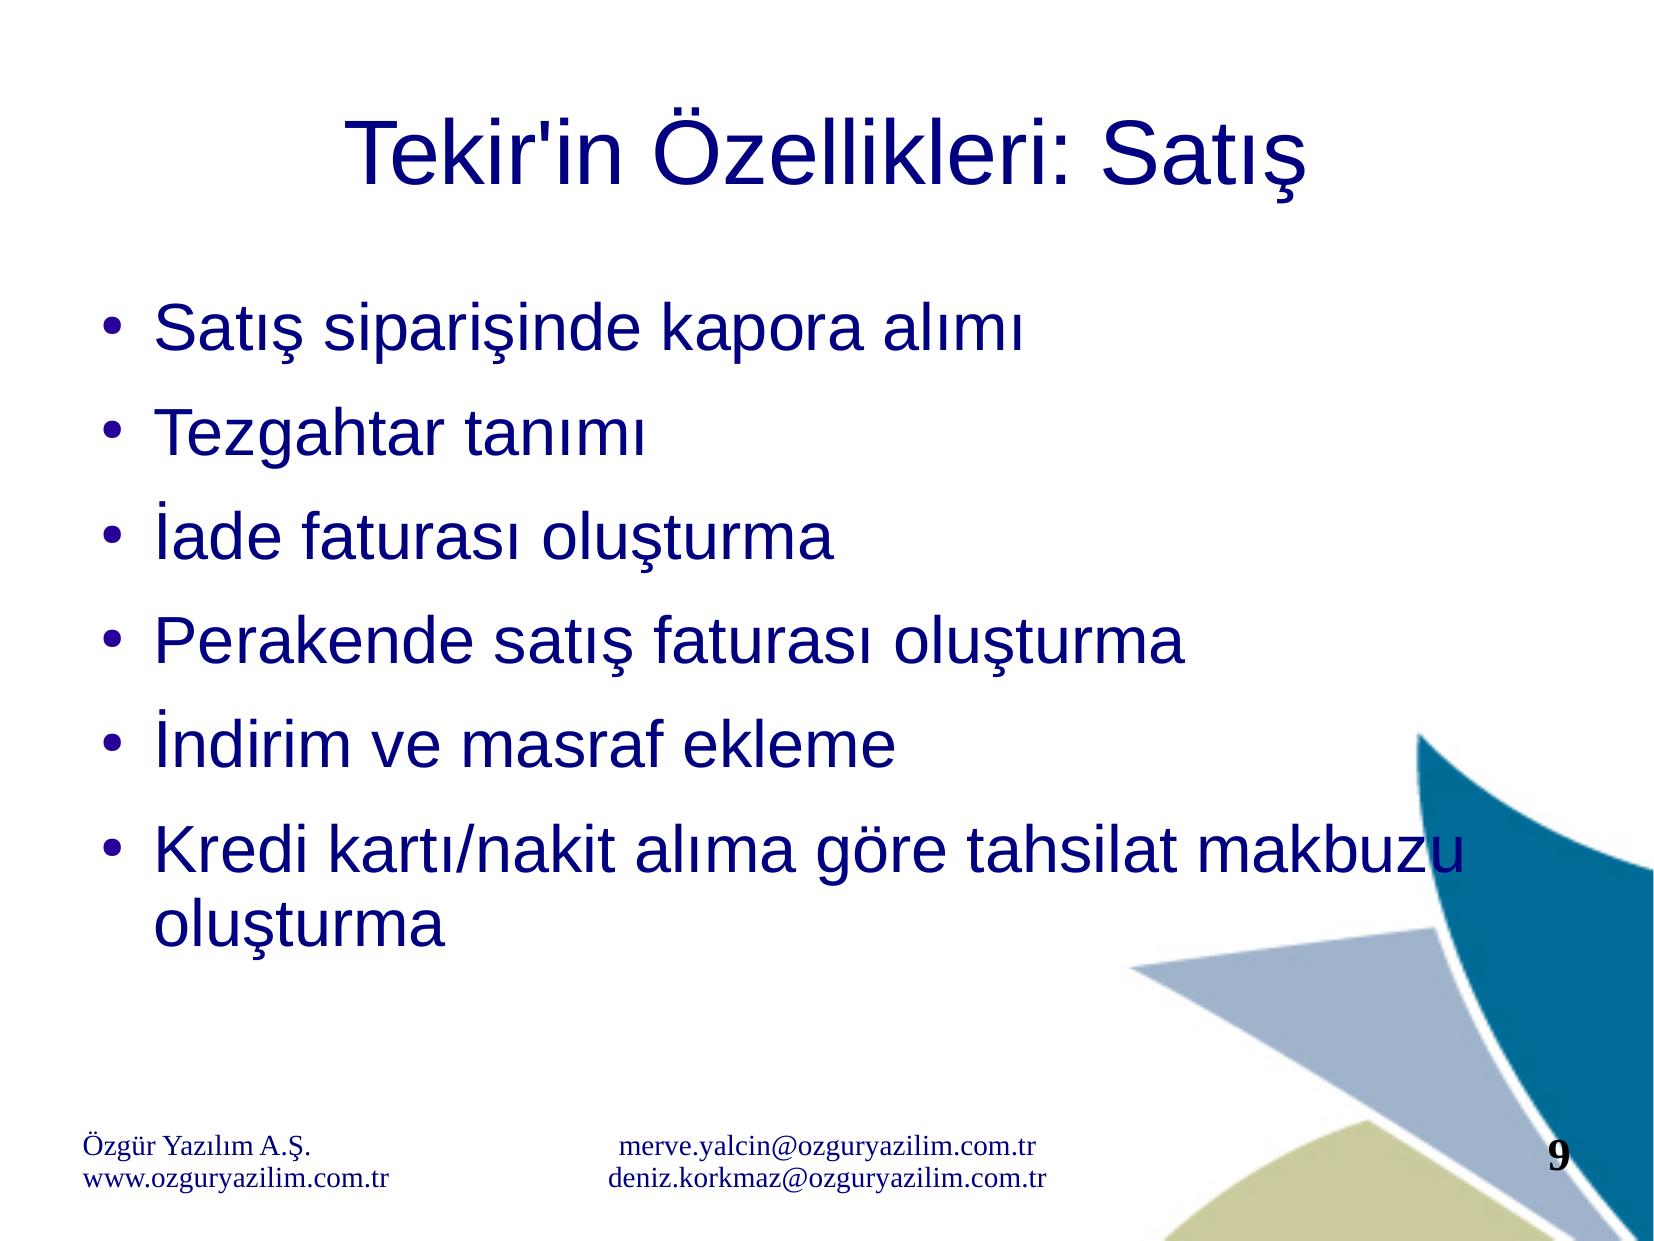

# Tekir'in Özellikleri: Satış
Satış siparişinde kapora alımı
Tezgahtar tanımı
İade faturası oluşturma
Perakende satış faturası oluşturma
İndirim ve masraf ekleme
Kredi kartı/nakit alıma göre tahsilat makbuzu oluşturma
9